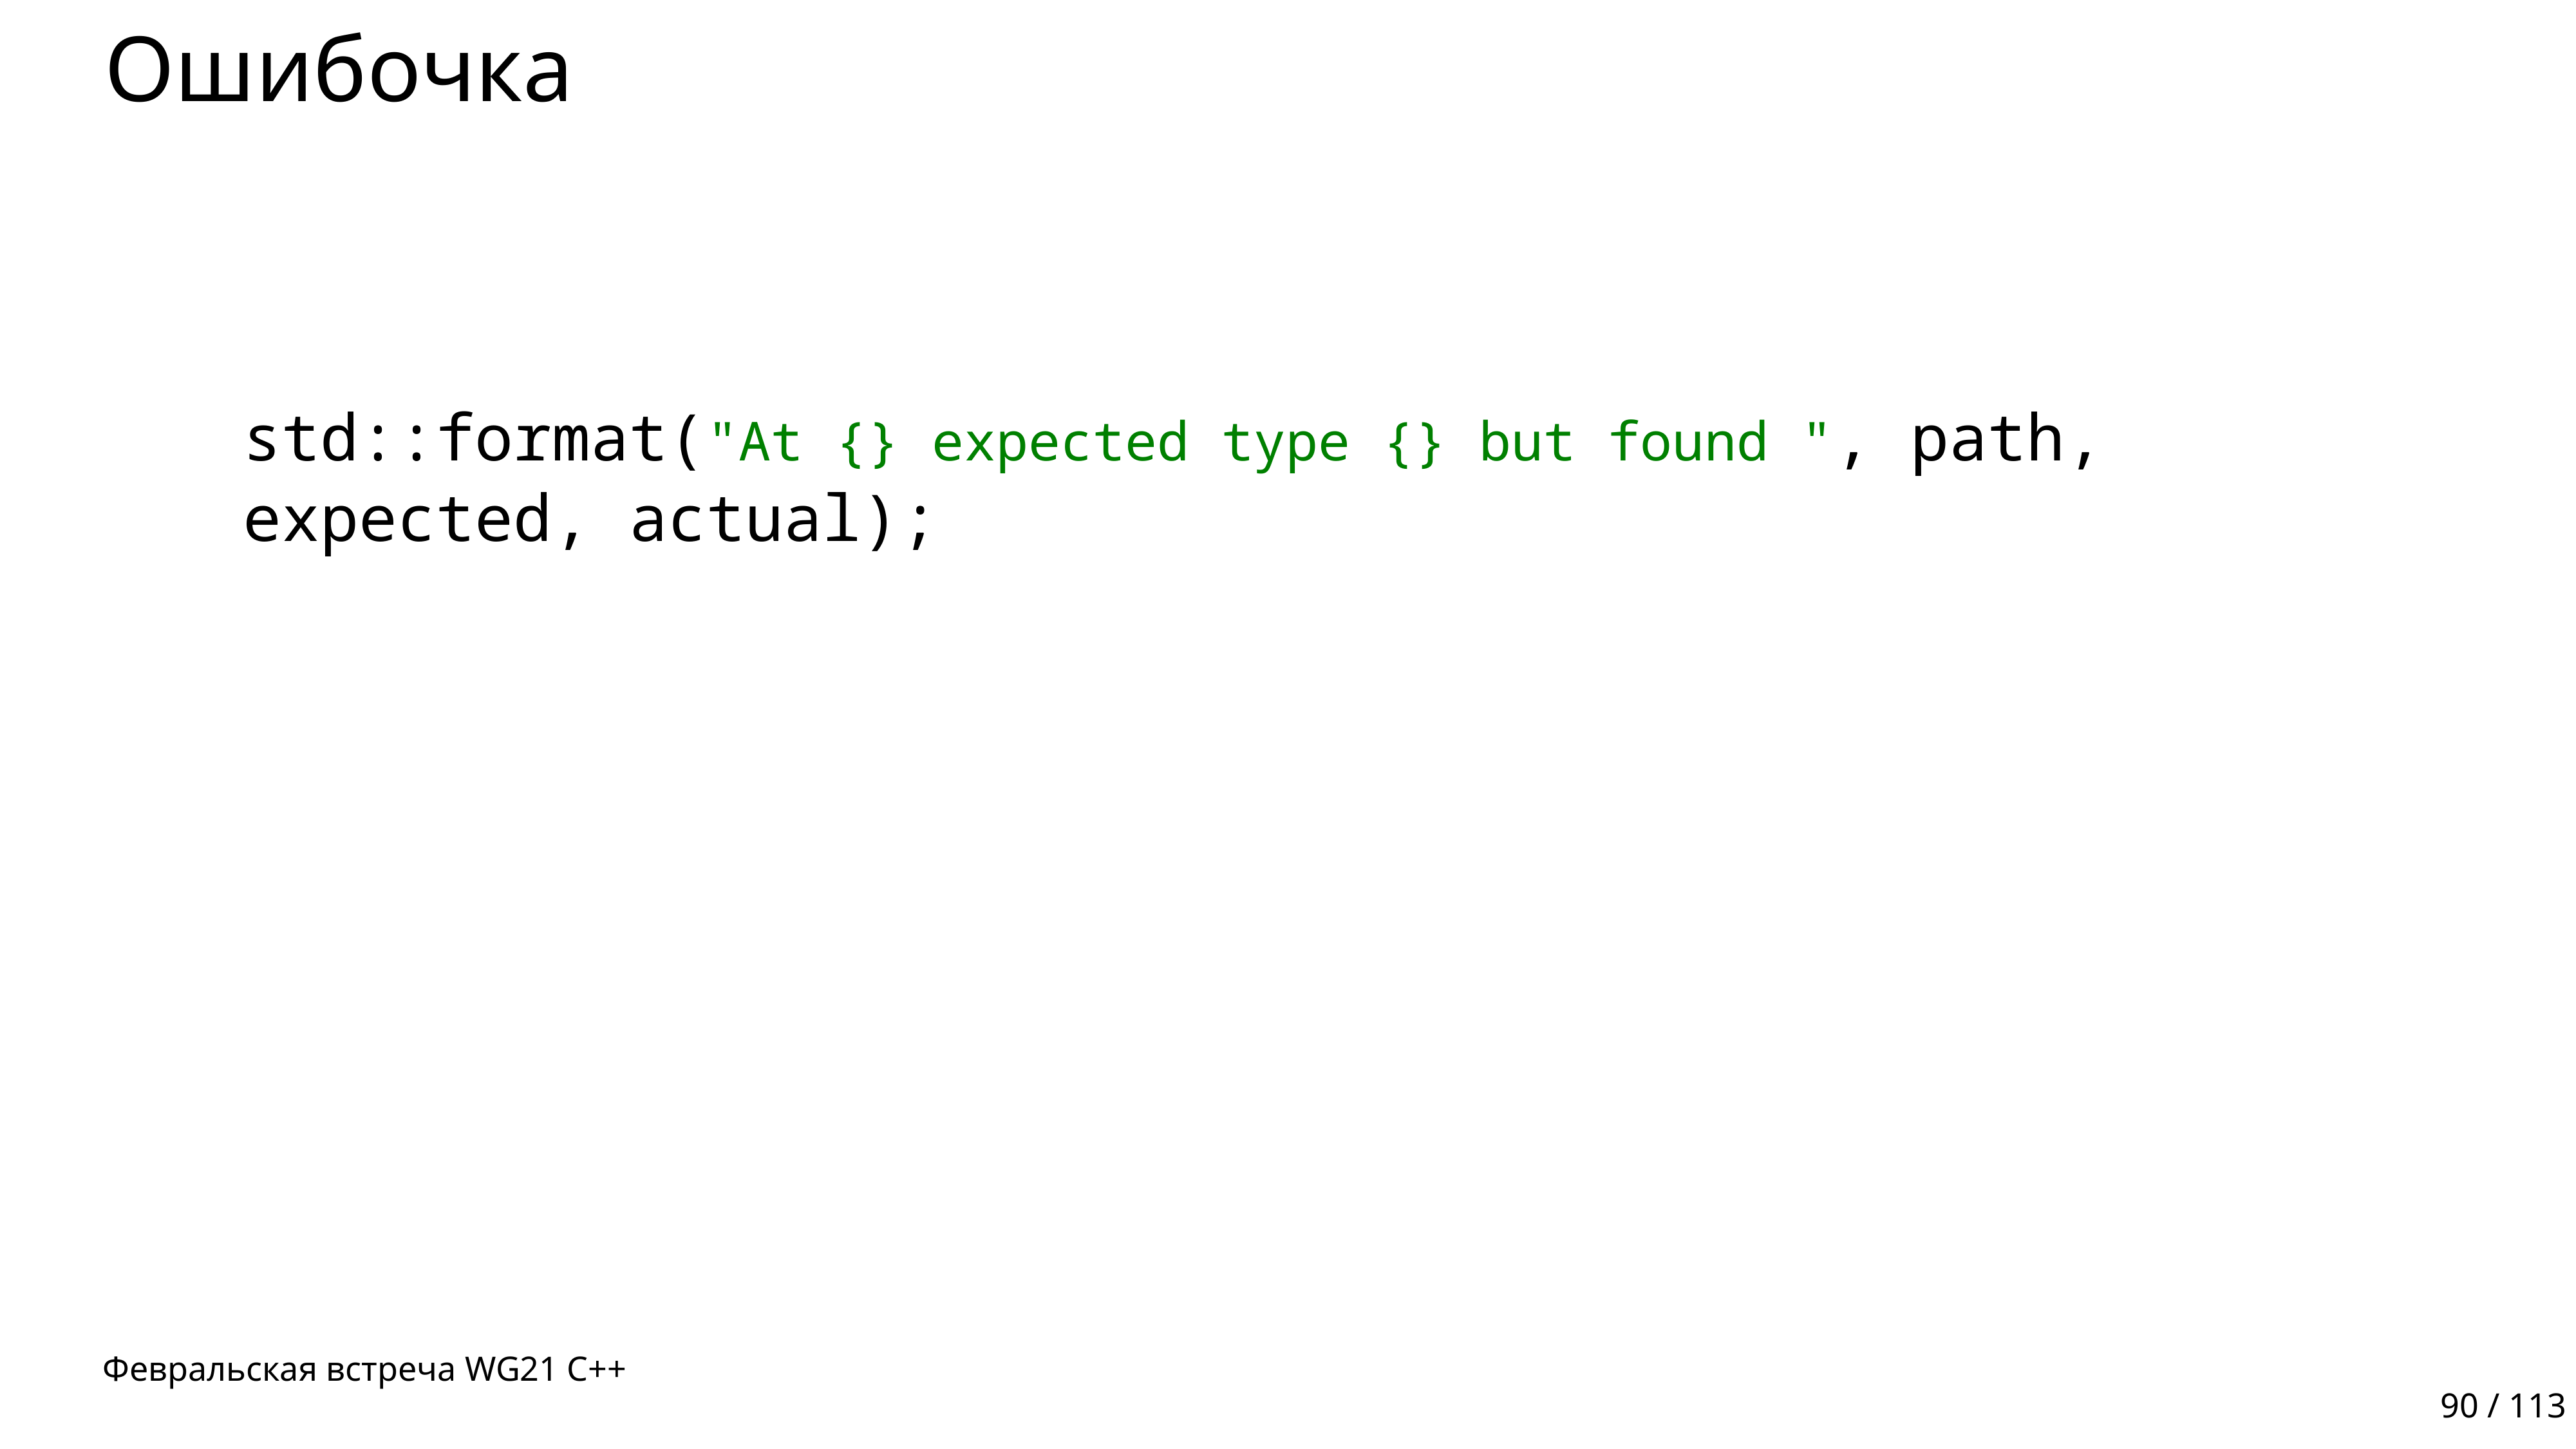

Ошибочка
# std::format("At {} expected type {} but found ", path, expected, actual);
Февральская встреча WG21 C++